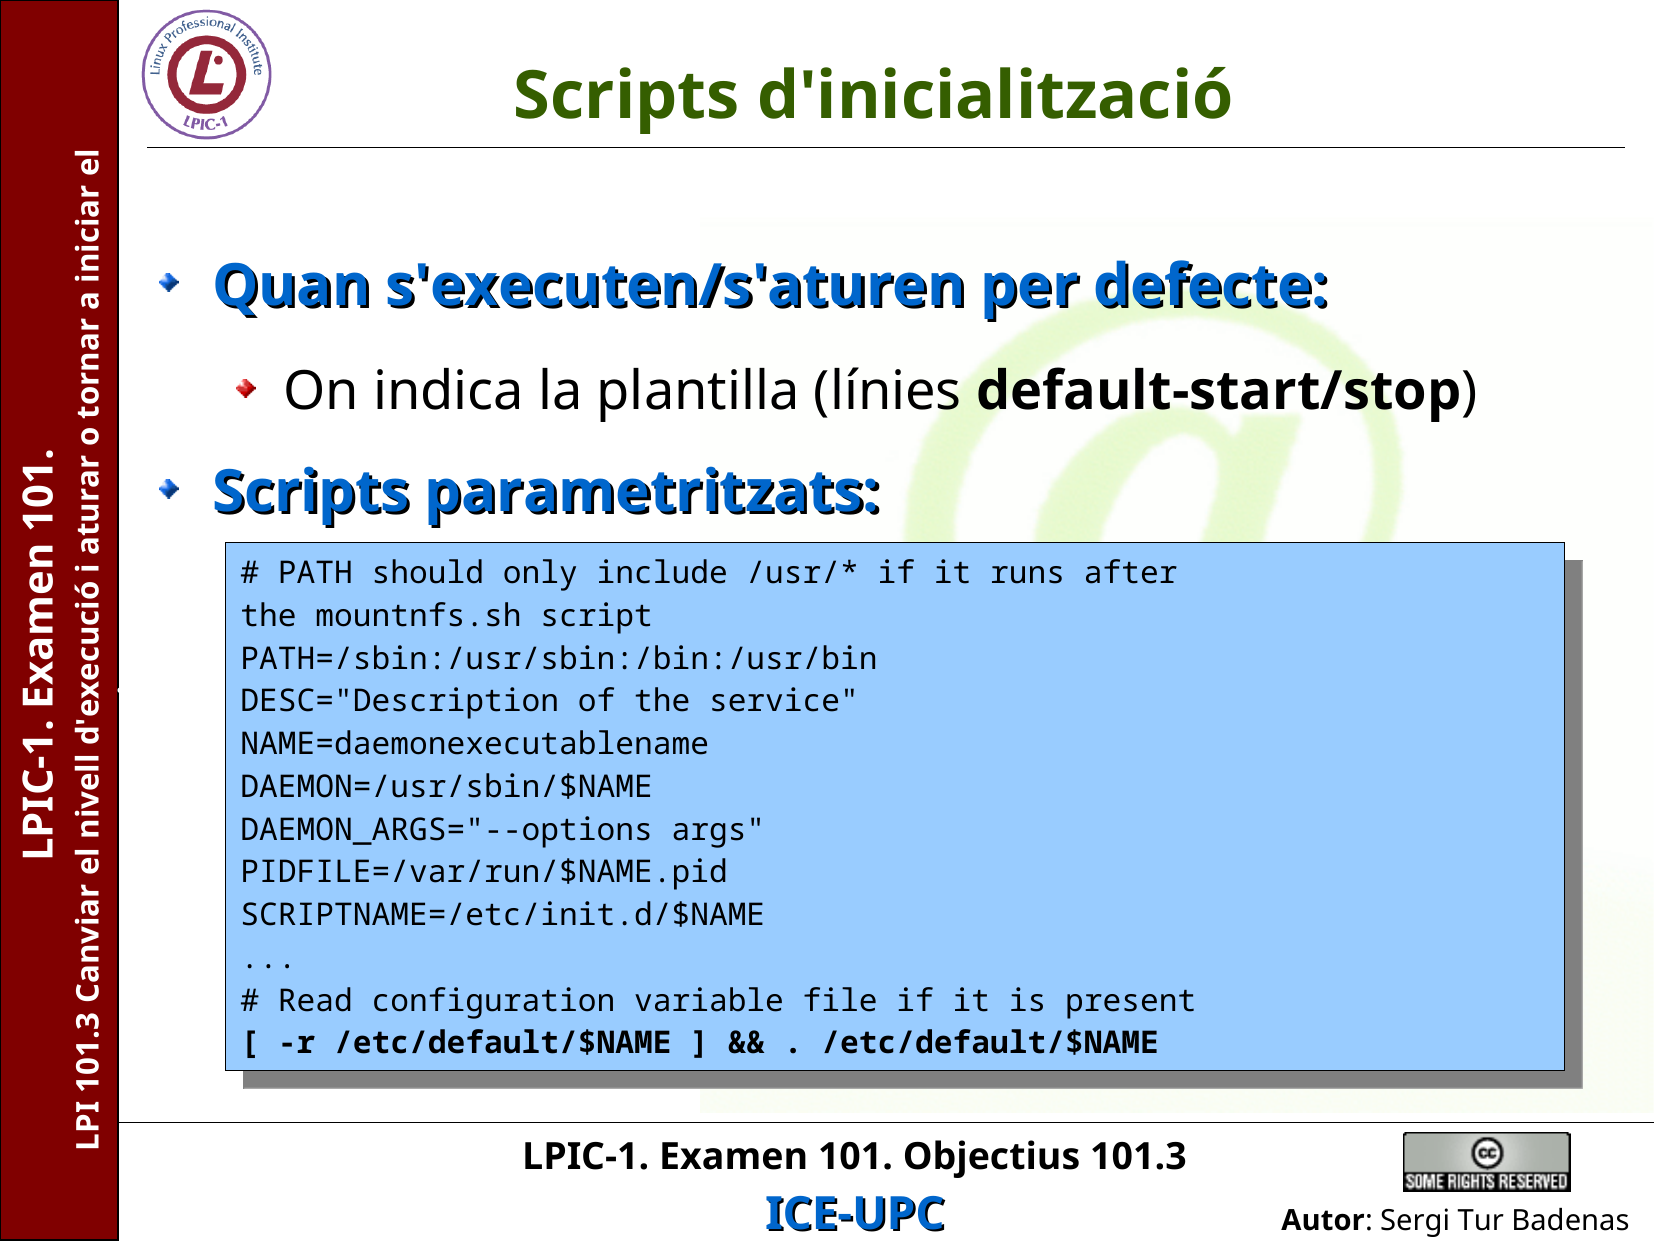

# Scripts d'inicialització
Quan s'executen/s'aturen per defecte:
On indica la plantilla (línies default-start/stop)
Scripts parametritzats:
Valors per defecte a /etc/default/$NAME
# PATH should only include /usr/* if it runs after
the mountnfs.sh script
PATH=/sbin:/usr/sbin:/bin:/usr/bin
DESC="Description of the service"
NAME=daemonexecutablename
DAEMON=/usr/sbin/$NAME
DAEMON_ARGS="--options args"
PIDFILE=/var/run/$NAME.pid
SCRIPTNAME=/etc/init.d/$NAME
...
# Read configuration variable file if it is present
[ -r /etc/default/$NAME ] && . /etc/default/$NAME